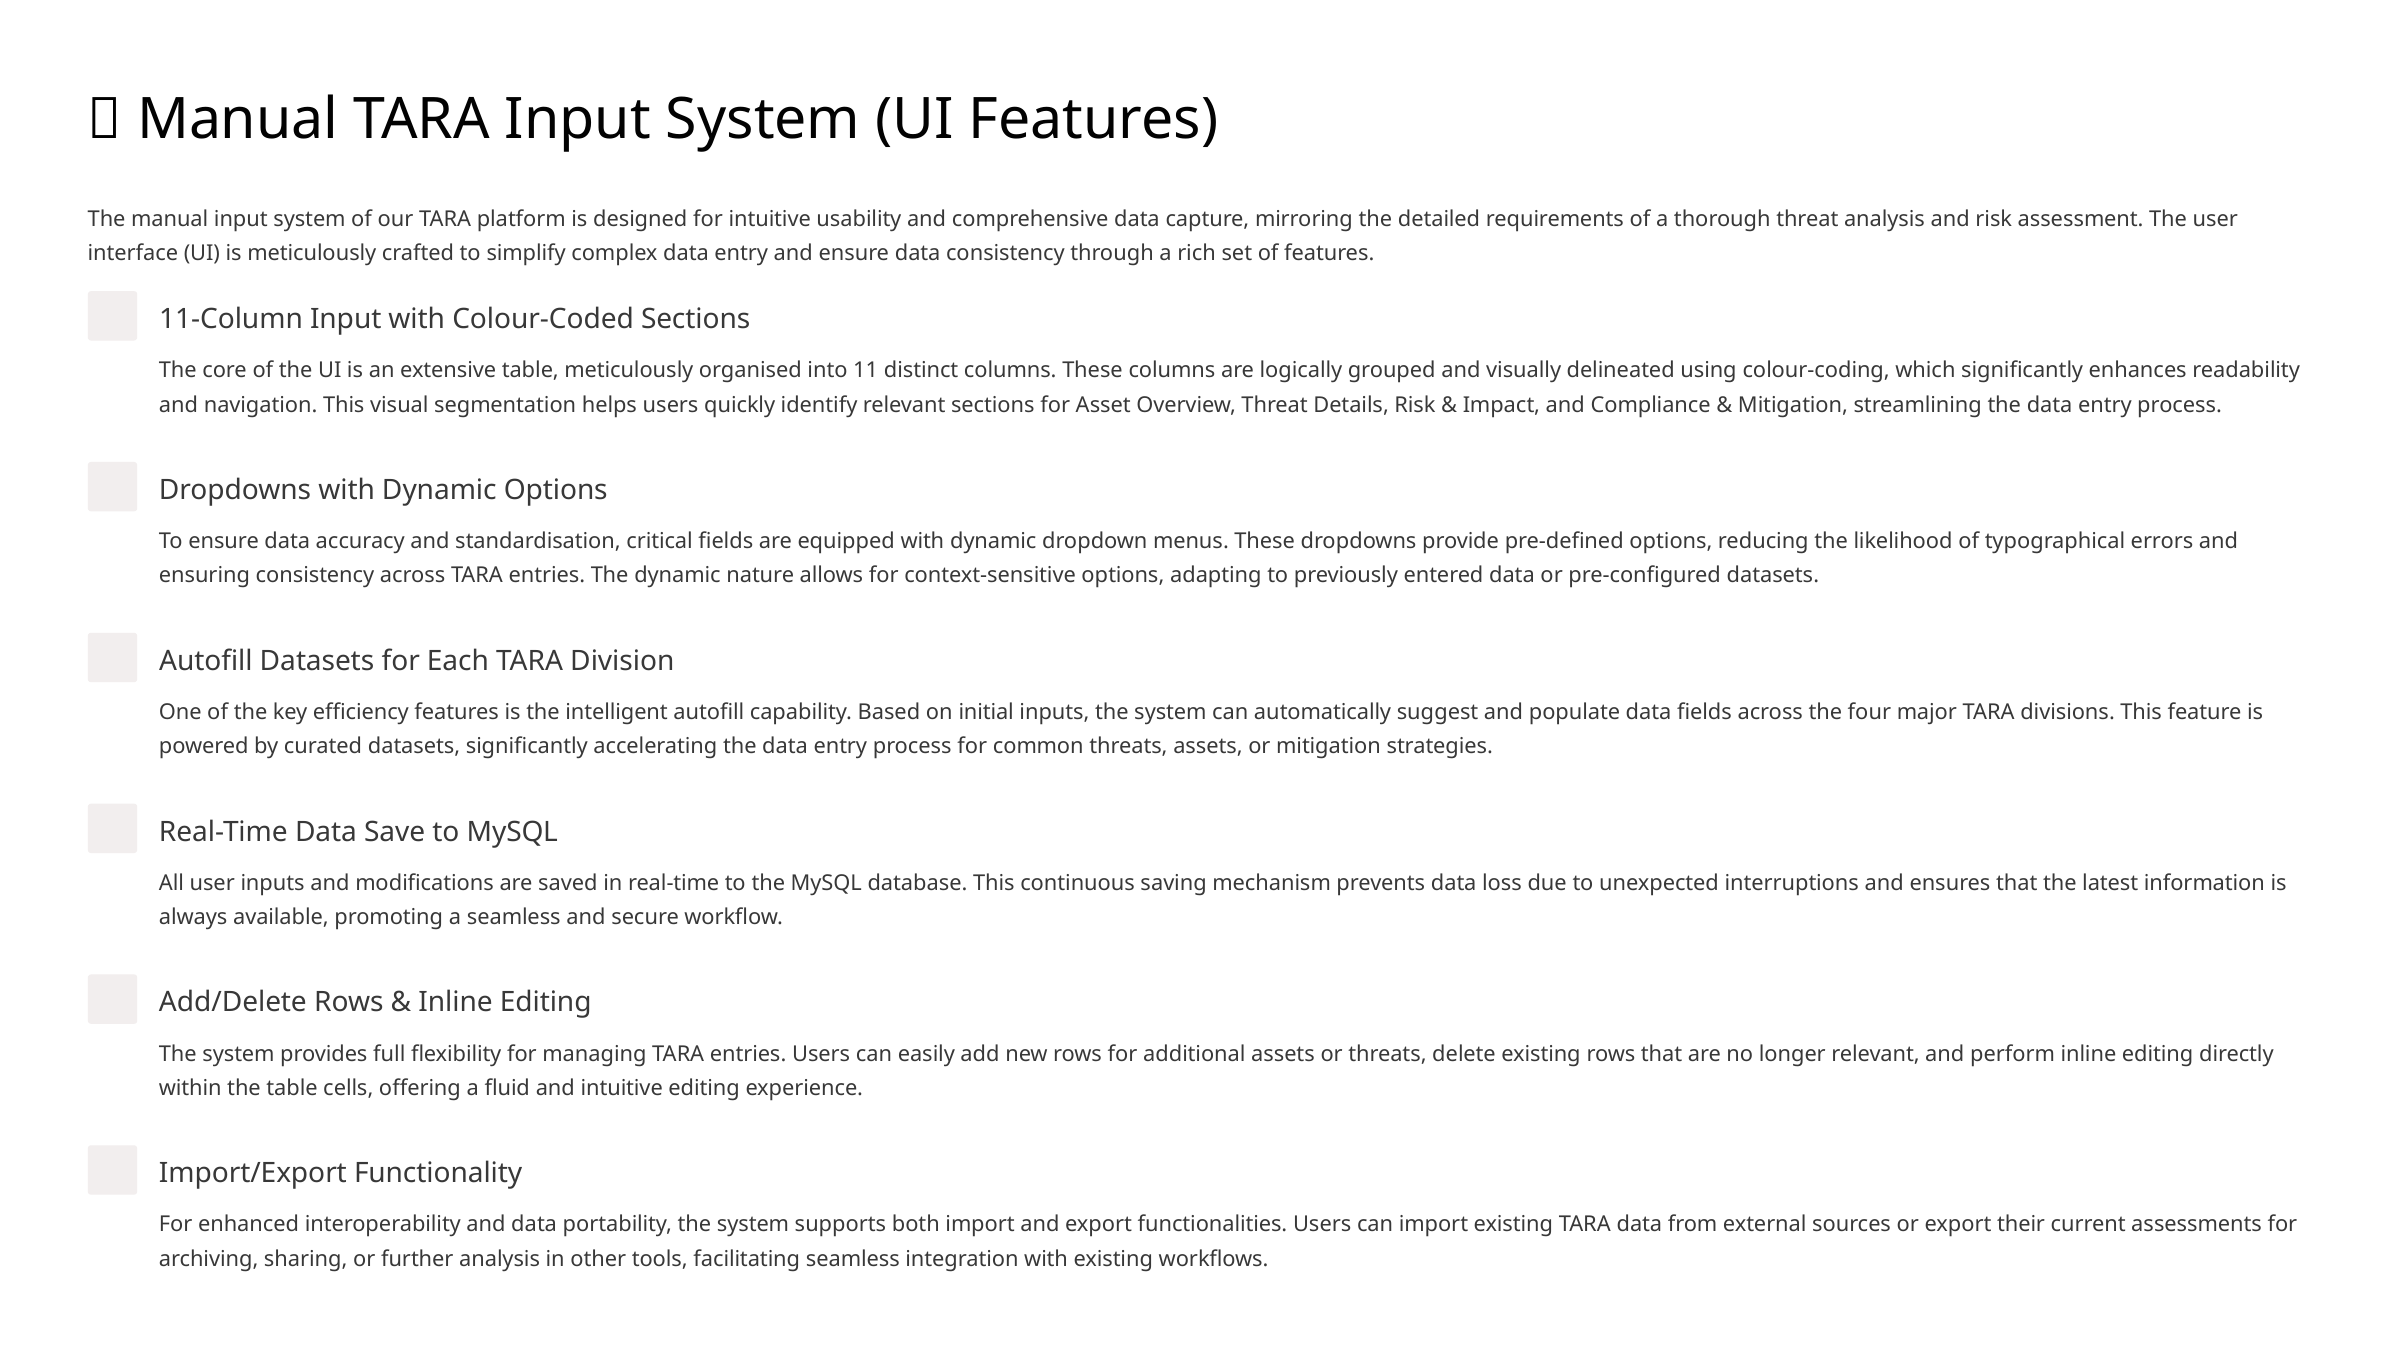

📝 Manual TARA Input System (UI Features)
The manual input system of our TARA platform is designed for intuitive usability and comprehensive data capture, mirroring the detailed requirements of a thorough threat analysis and risk assessment. The user interface (UI) is meticulously crafted to simplify complex data entry and ensure data consistency through a rich set of features.
11-Column Input with Colour-Coded Sections
The core of the UI is an extensive table, meticulously organised into 11 distinct columns. These columns are logically grouped and visually delineated using colour-coding, which significantly enhances readability and navigation. This visual segmentation helps users quickly identify relevant sections for Asset Overview, Threat Details, Risk & Impact, and Compliance & Mitigation, streamlining the data entry process.
Dropdowns with Dynamic Options
To ensure data accuracy and standardisation, critical fields are equipped with dynamic dropdown menus. These dropdowns provide pre-defined options, reducing the likelihood of typographical errors and ensuring consistency across TARA entries. The dynamic nature allows for context-sensitive options, adapting to previously entered data or pre-configured datasets.
Autofill Datasets for Each TARA Division
One of the key efficiency features is the intelligent autofill capability. Based on initial inputs, the system can automatically suggest and populate data fields across the four major TARA divisions. This feature is powered by curated datasets, significantly accelerating the data entry process for common threats, assets, or mitigation strategies.
Real-Time Data Save to MySQL
All user inputs and modifications are saved in real-time to the MySQL database. This continuous saving mechanism prevents data loss due to unexpected interruptions and ensures that the latest information is always available, promoting a seamless and secure workflow.
Add/Delete Rows & Inline Editing
The system provides full flexibility for managing TARA entries. Users can easily add new rows for additional assets or threats, delete existing rows that are no longer relevant, and perform inline editing directly within the table cells, offering a fluid and intuitive editing experience.
Import/Export Functionality
For enhanced interoperability and data portability, the system supports both import and export functionalities. Users can import existing TARA data from external sources or export their current assessments for archiving, sharing, or further analysis in other tools, facilitating seamless integration with existing workflows.